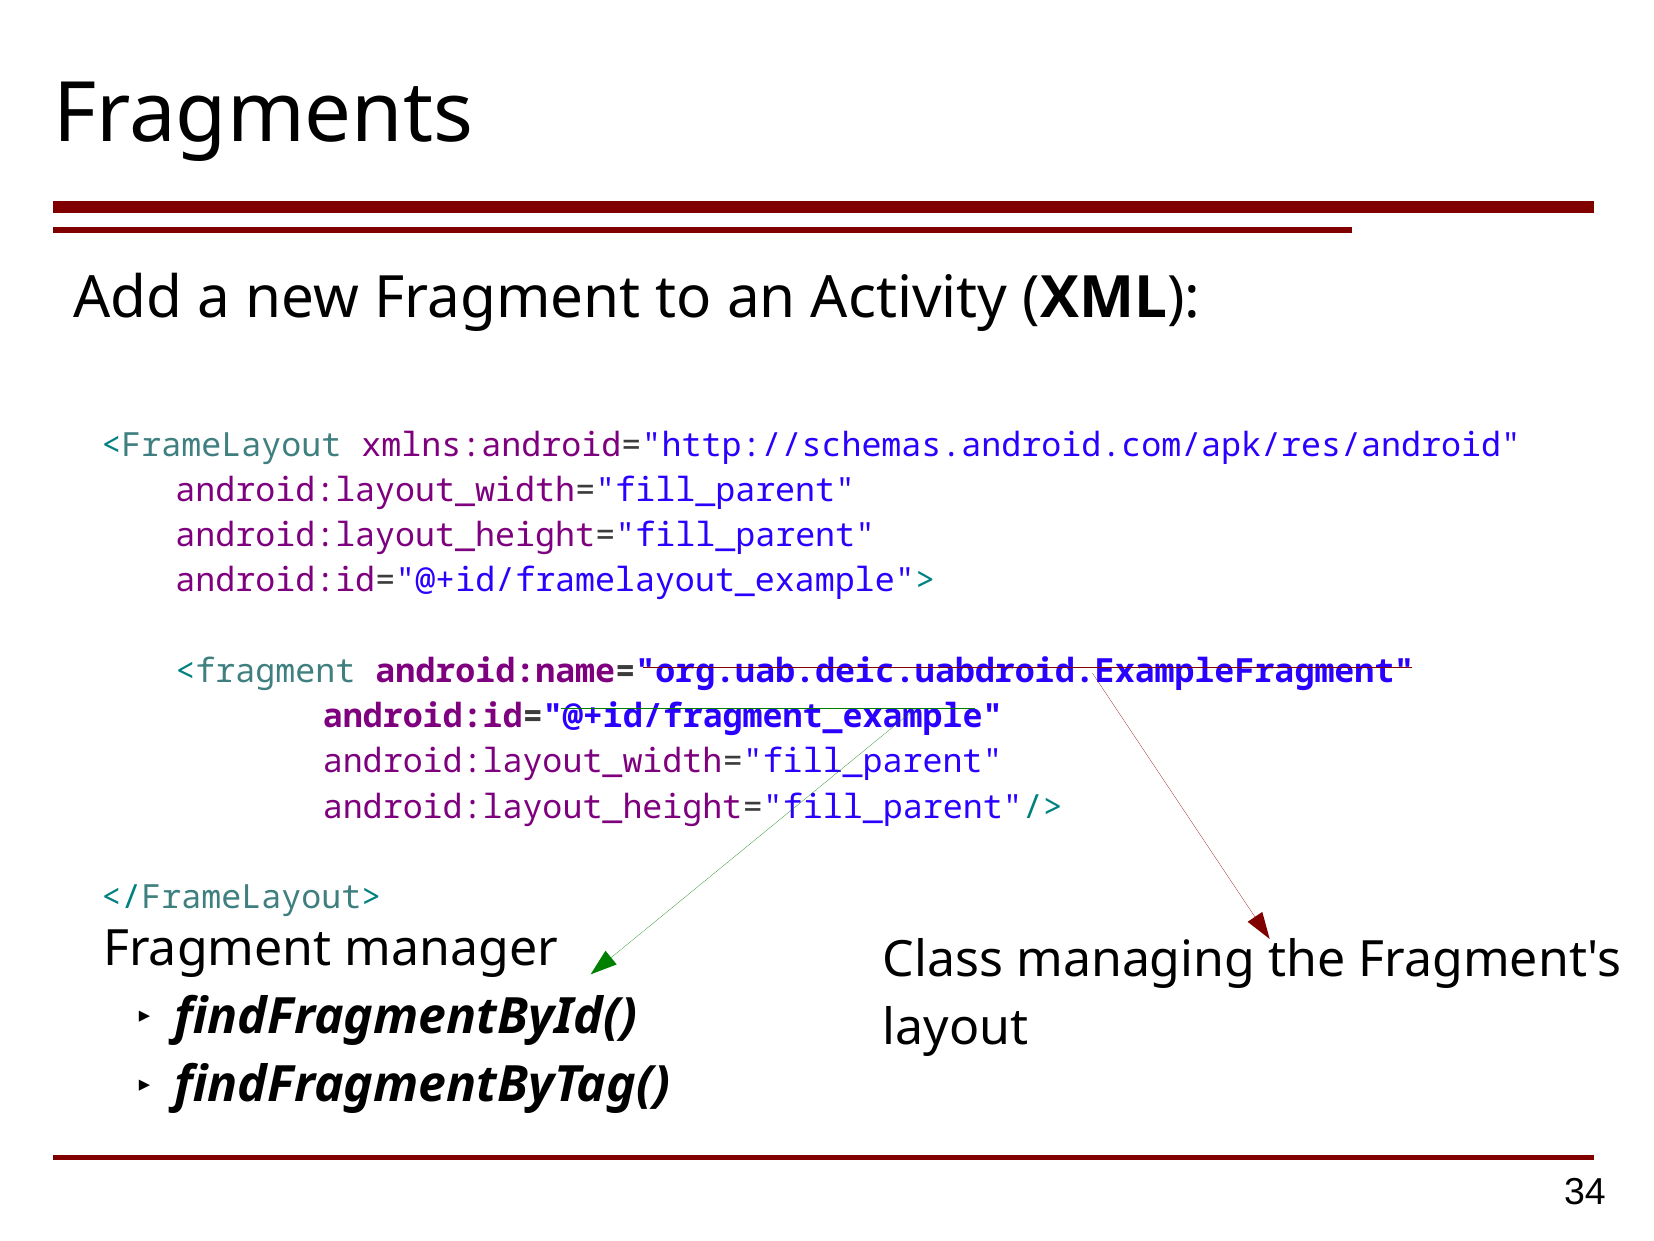

# Fragments
Add a new Fragment to an Activity (XML):
<FrameLayout xmlns:android="http://schemas.android.com/apk/res/android"
	android:layout_width="fill_parent"
	android:layout_height="fill_parent"
	android:id="@+id/framelayout_example">
	<fragment android:name="org.uab.deic.uabdroid.ExampleFragment"
			android:id="@+id/fragment_example"
			android:layout_width="fill_parent"
			android:layout_height="fill_parent"/>
</FrameLayout>
Fragment manager
findFragmentById()
findFragmentByTag()
Class managing the Fragment's
layout